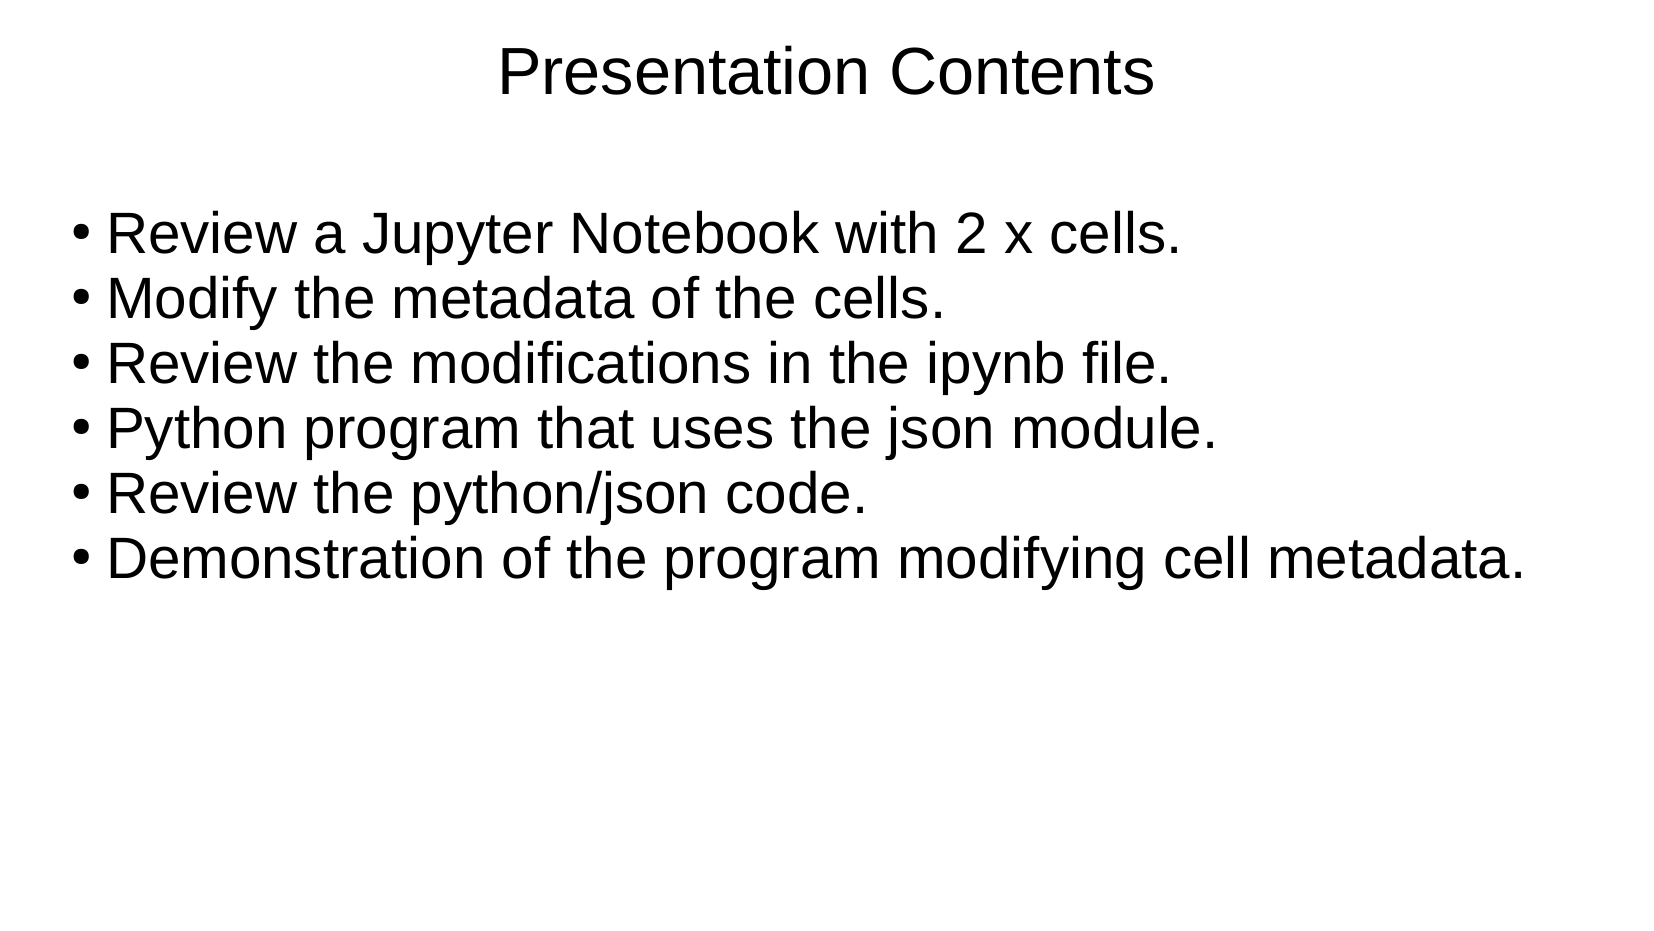

# Presentation Contents
Review a Jupyter Notebook with 2 x cells.
Modify the metadata of the cells.
Review the modifications in the ipynb file.
Python program that uses the json module.
Review the python/json code.
Demonstration of the program modifying cell metadata.